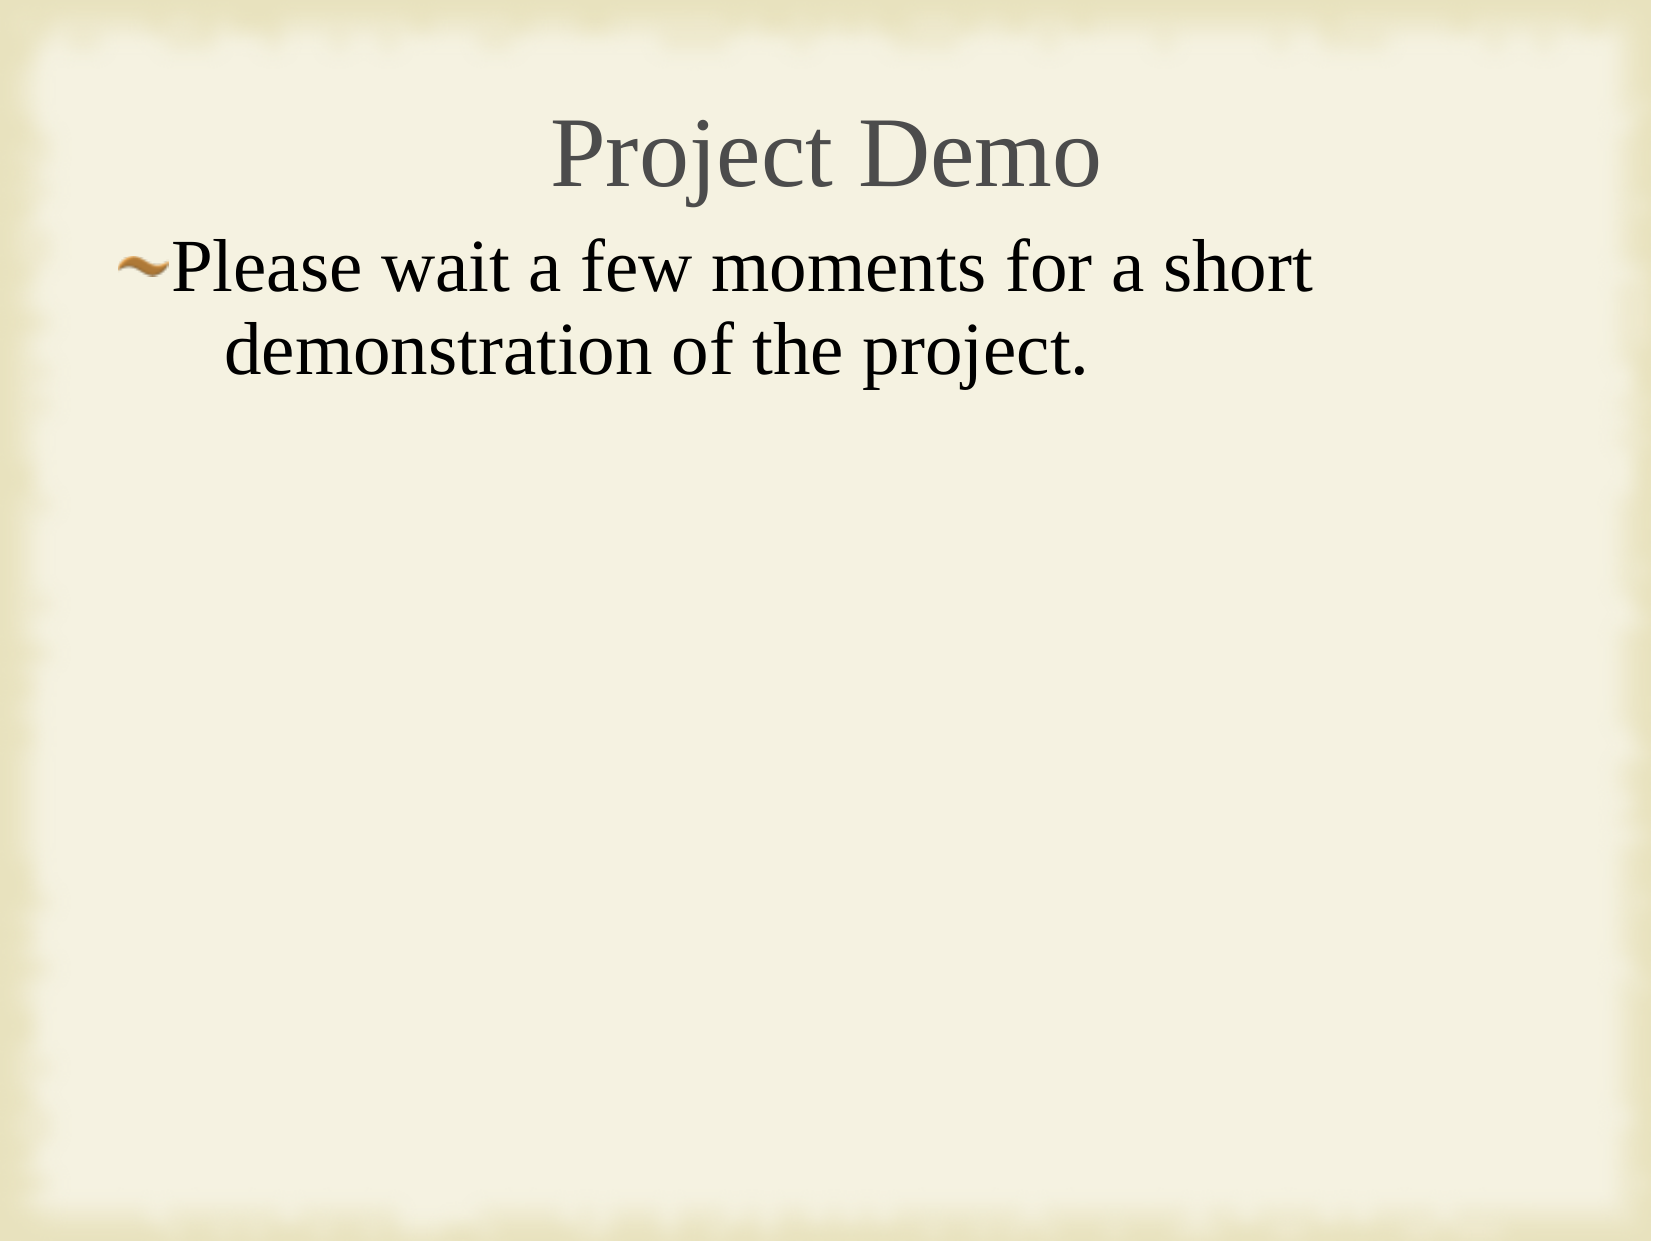

# Project Demo
Please wait a few moments for a short demonstration of the project.